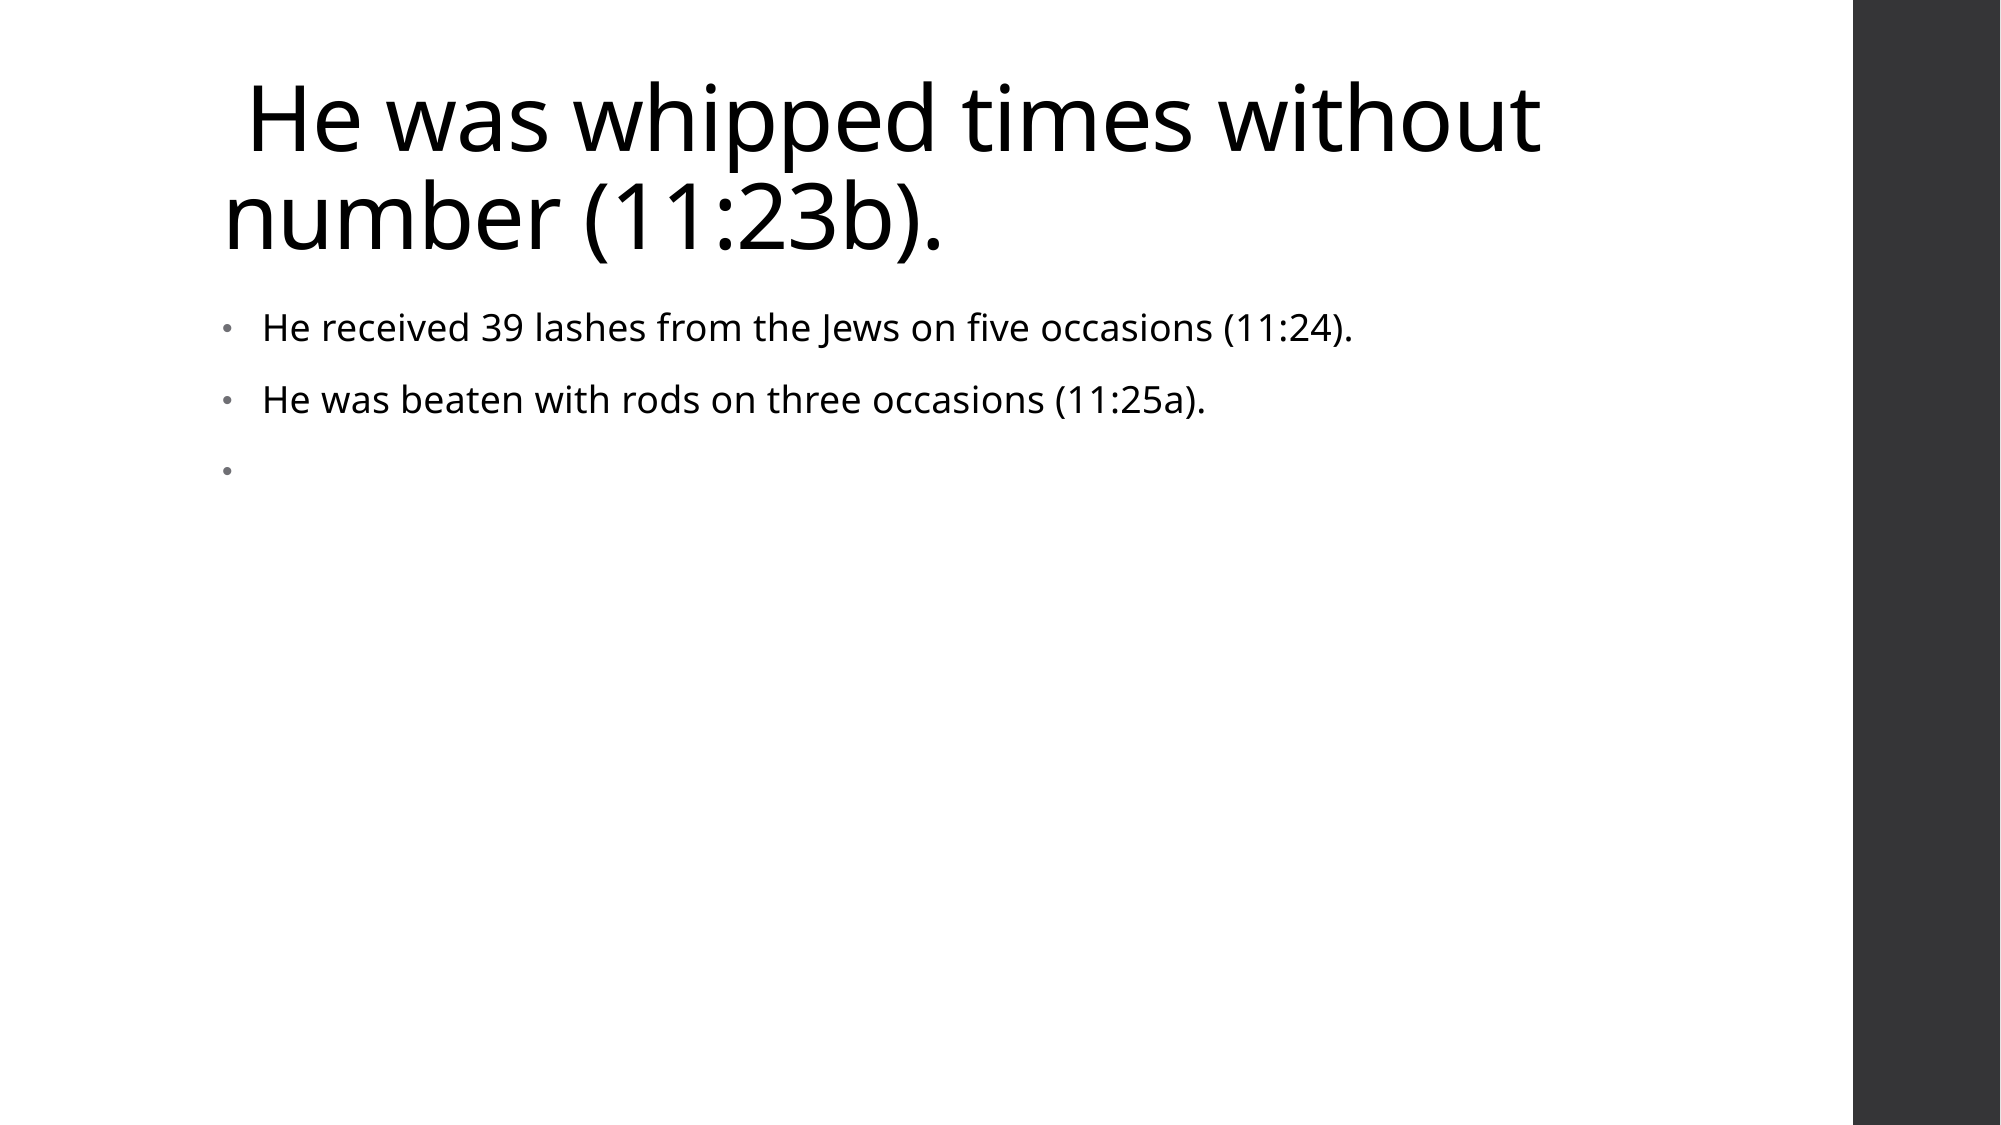

# He was whipped times without number (11:23b).
 He received 39 lashes from the Jews on five occasions (11:24).
 He was beaten with rods on three occasions (11:25a).